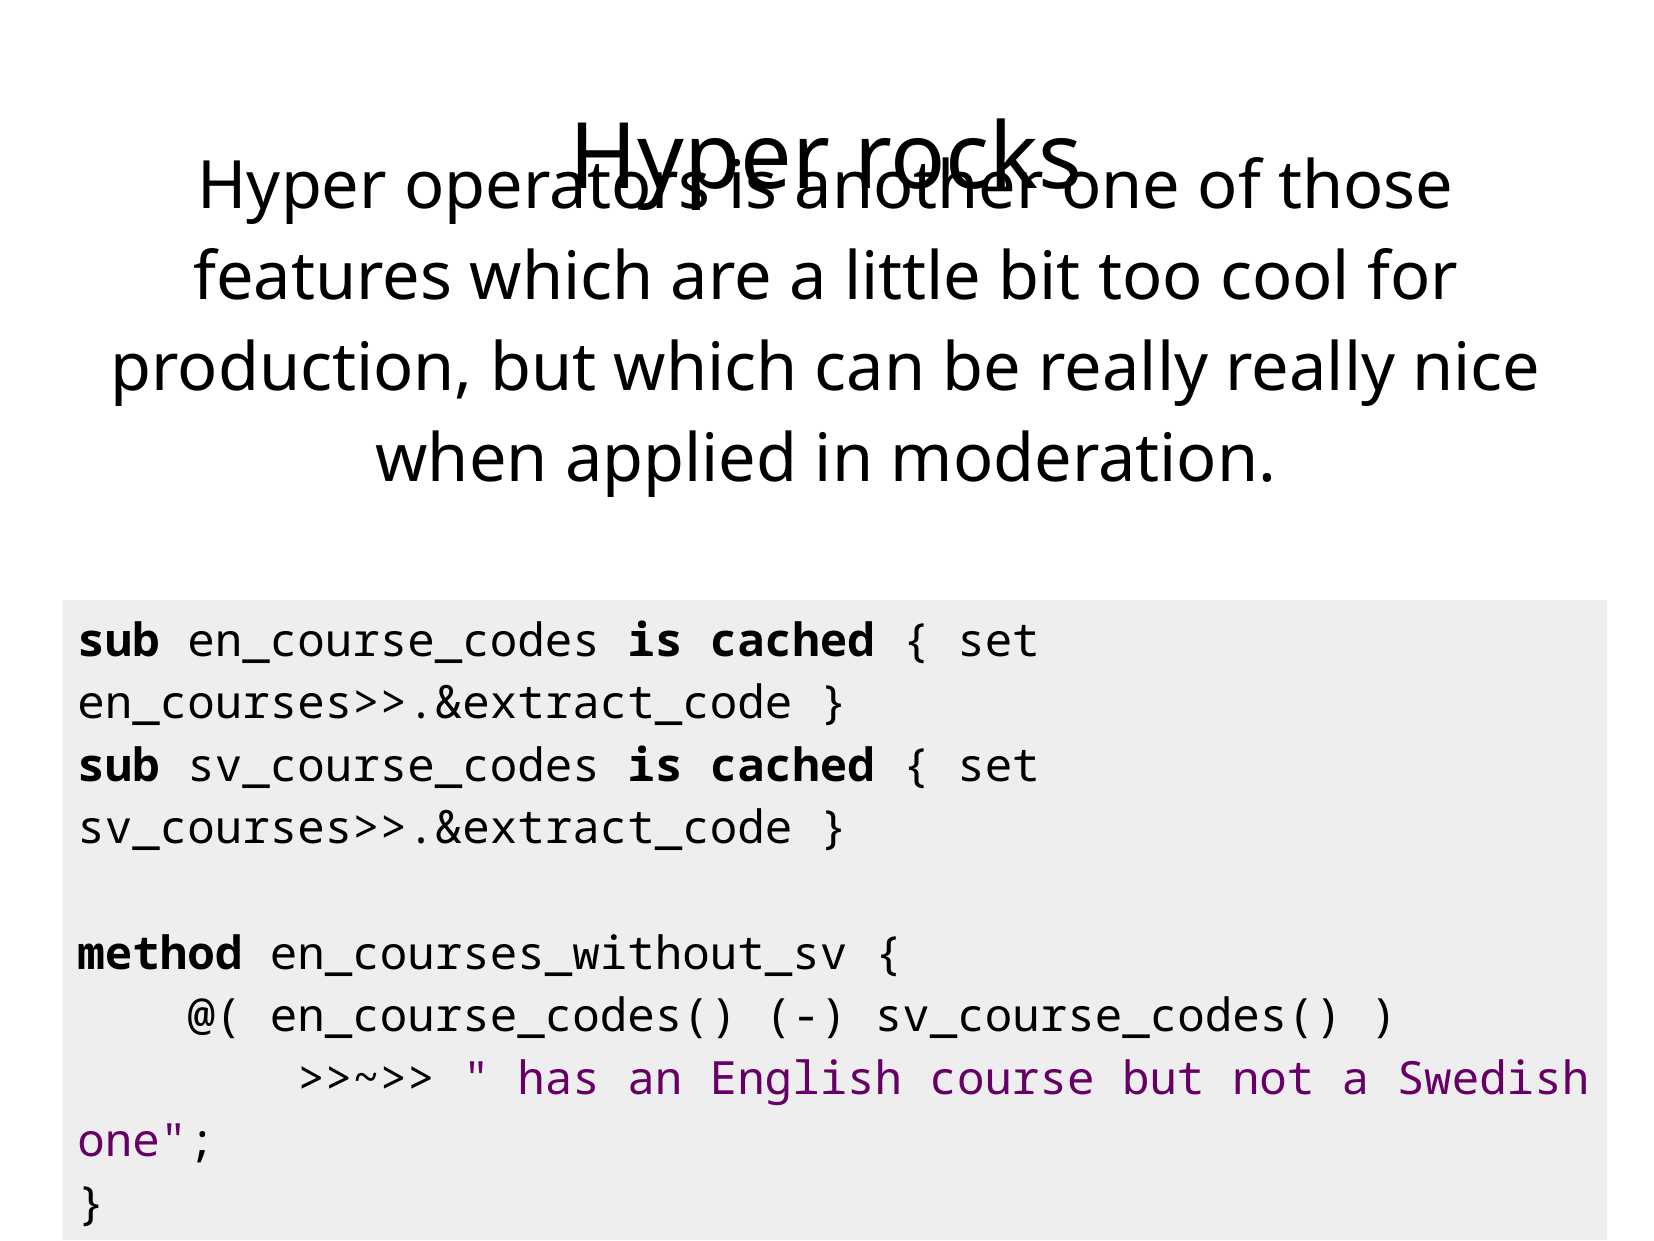

# Hyper rocks
Hyper operators is another one of those features which are a little bit too cool for production, but which can be really really nice when applied in moderation.
Here hypers and sets work together to allow us to describe entire collections without for loops.
sub en_course_codes is cached { set en_courses>>.&extract_code }
sub sv_course_codes is cached { set sv_courses>>.&extract_code }
method en_courses_without_sv {
 @( en_course_codes() (-) sv_course_codes() )
 >>~>> " has an English course but not a Swedish one";
}